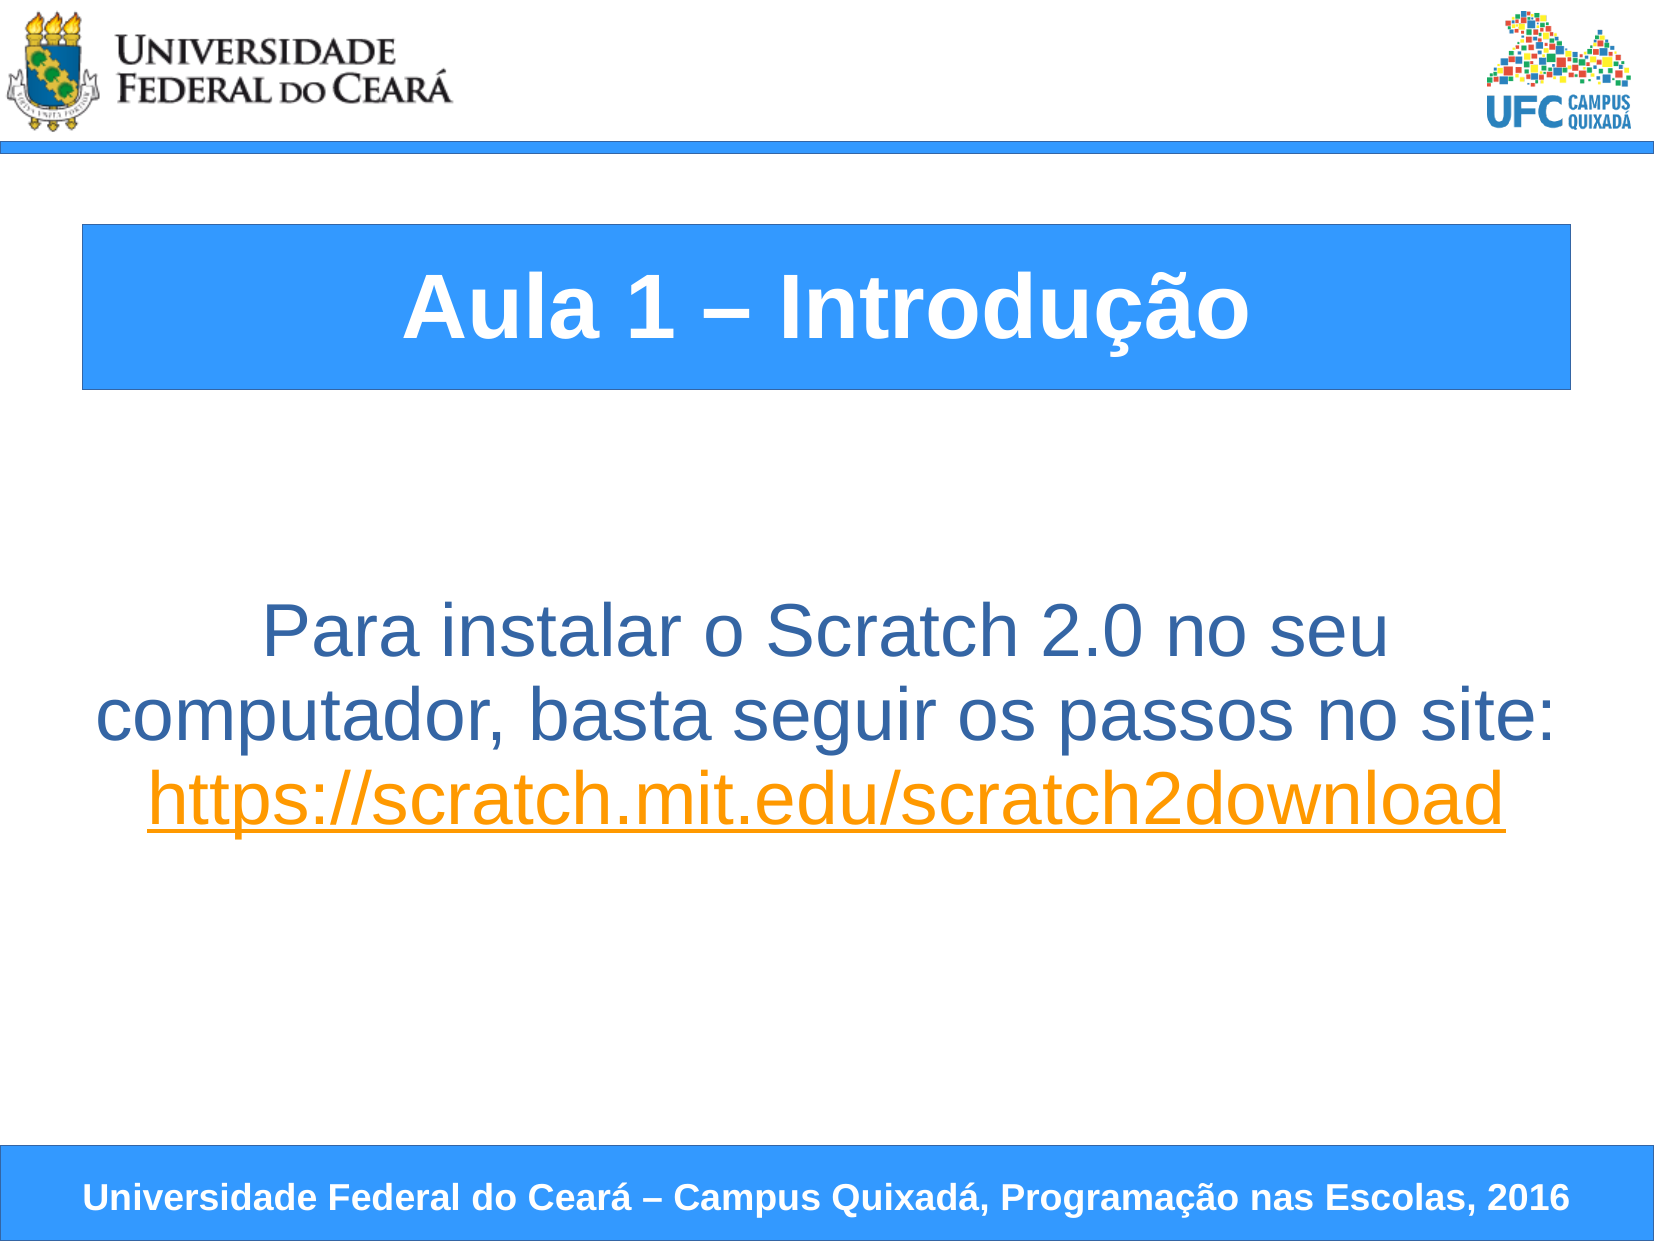

Aula 1 – Introdução
# Para instalar o Scratch 2.0 no seu computador, basta seguir os passos no site: https://scratch.mit.edu/scratch2download
Universidade Federal do Ceará – Campus Quixadá, Programação nas Escolas, 2016